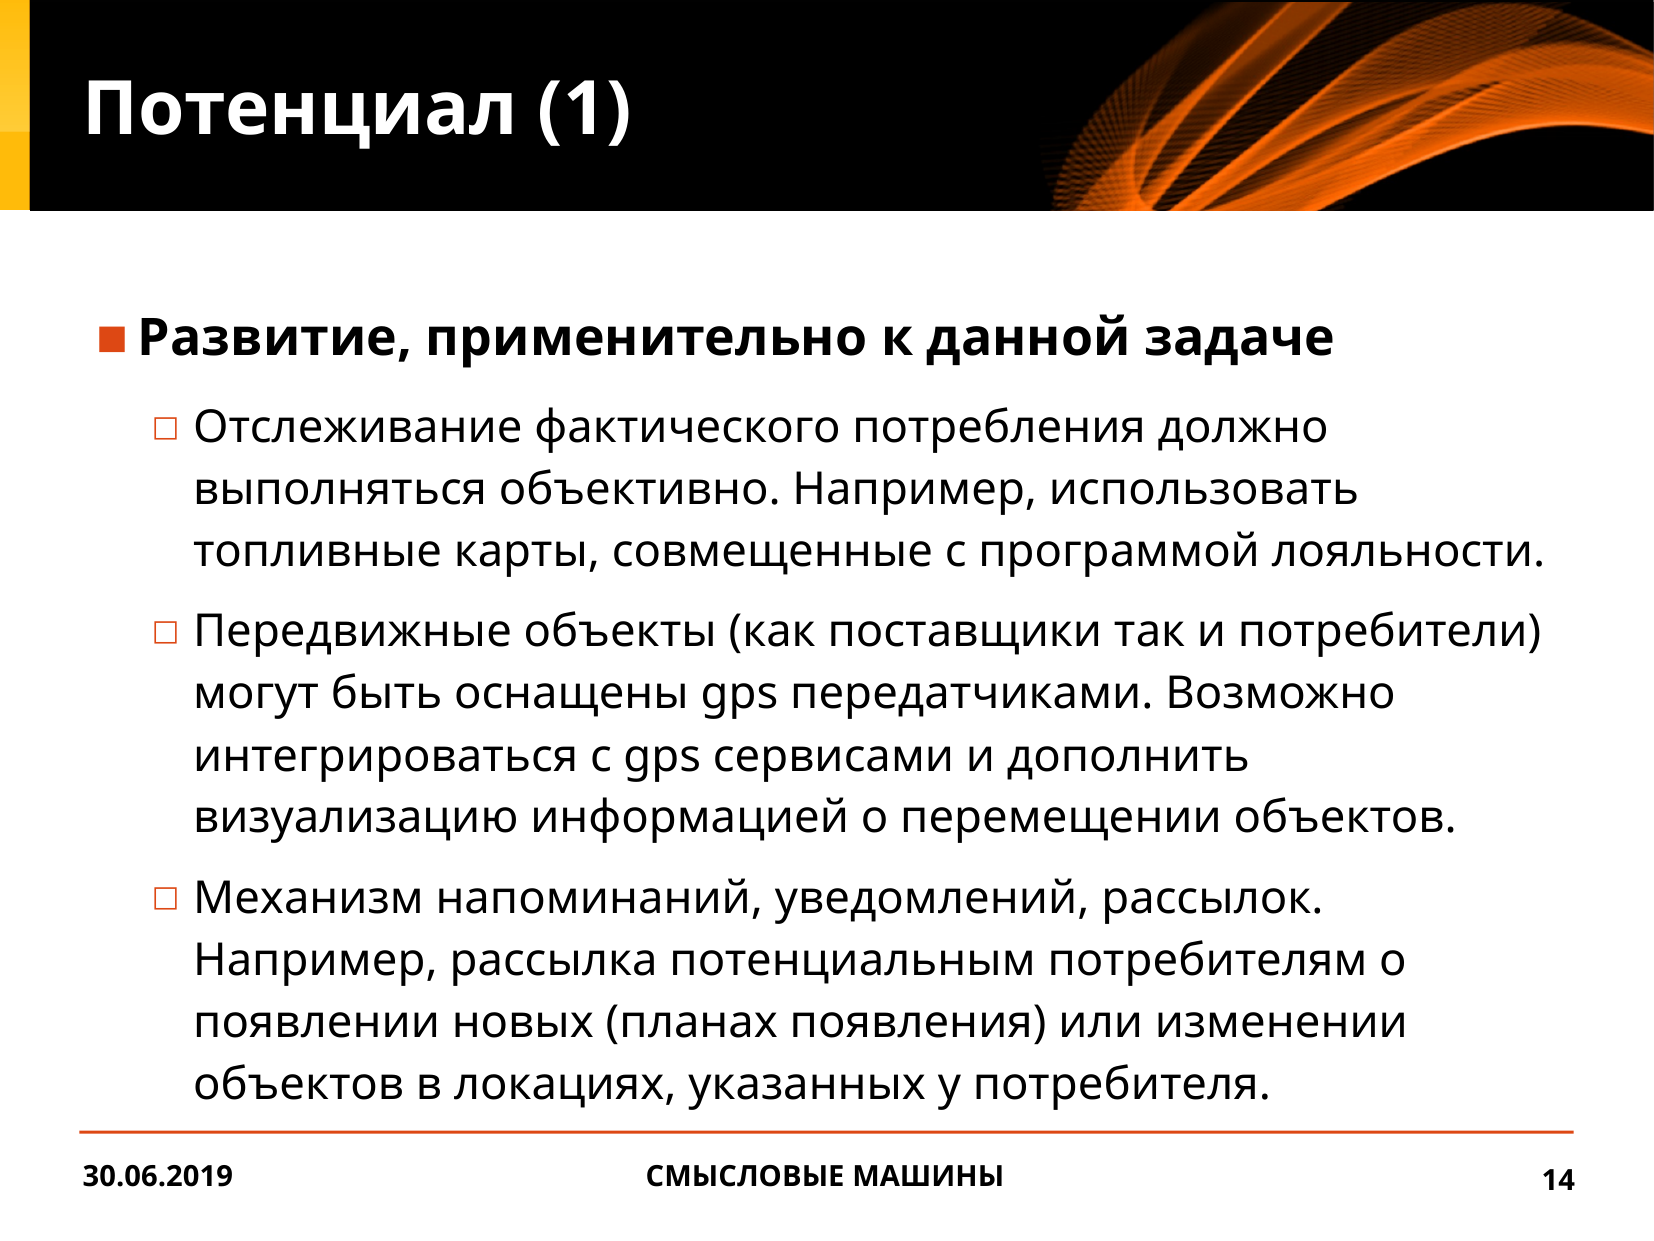

# Потенциал (1)
Развитие, применительно к данной задаче
Отслеживание фактического потребления должно выполняться объективно. Например, использовать топливные карты, совмещенные с программой лояльности.
Передвижные объекты (как поставщики так и потребители) могут быть оснащены gps передатчиками. Возможно интегрироваться с gps сервисами и дополнить визуализацию информацией о перемещении объектов.
Механизм напоминаний, уведомлений, рассылок. Например, рассылка потенциальным потребителям о появлении новых (планах появления) или изменении объектов в локациях, указанных у потребителя.